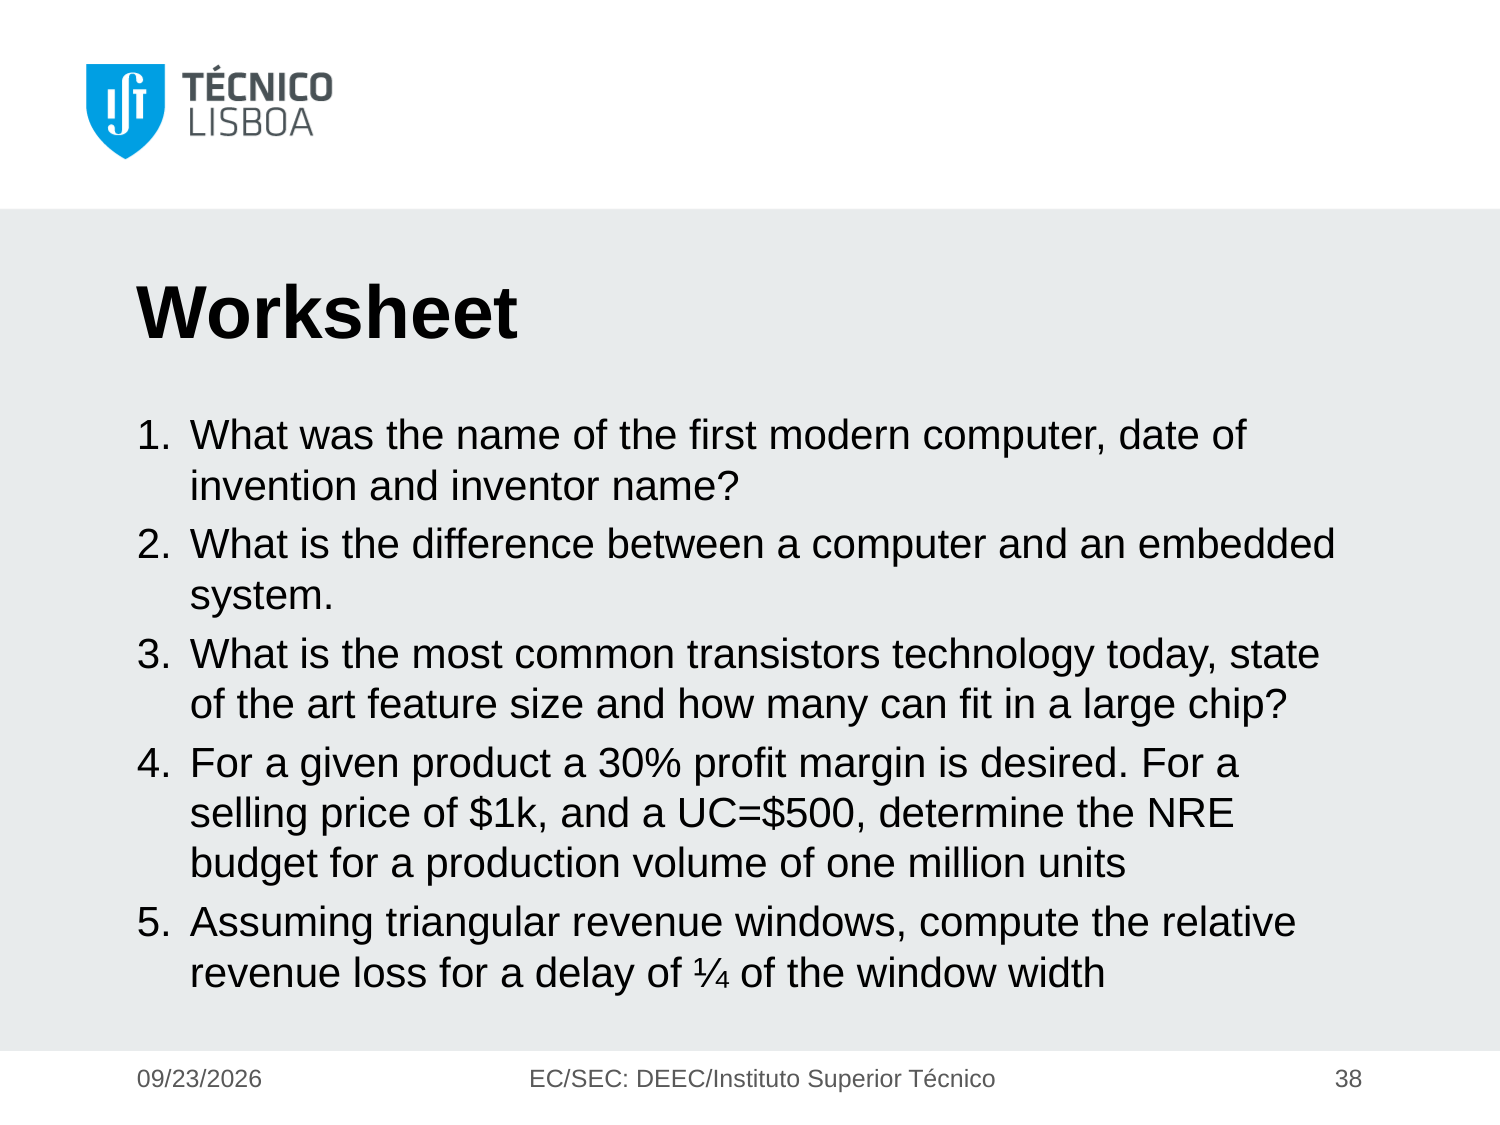

# Worksheet
What was the name of the first modern computer, date of invention and inventor name?
What is the difference between a computer and an embedded system.
What is the most common transistors technology today, state of the art feature size and how many can fit in a large chip?
For a given product a 30% profit margin is desired. For a selling price of $1k, and a UC=$500, determine the NRE budget for a production volume of one million units
Assuming triangular revenue windows, compute the relative revenue loss for a delay of ¼ of the window width
EC/SEC: DEEC/Instituto Superior Técnico